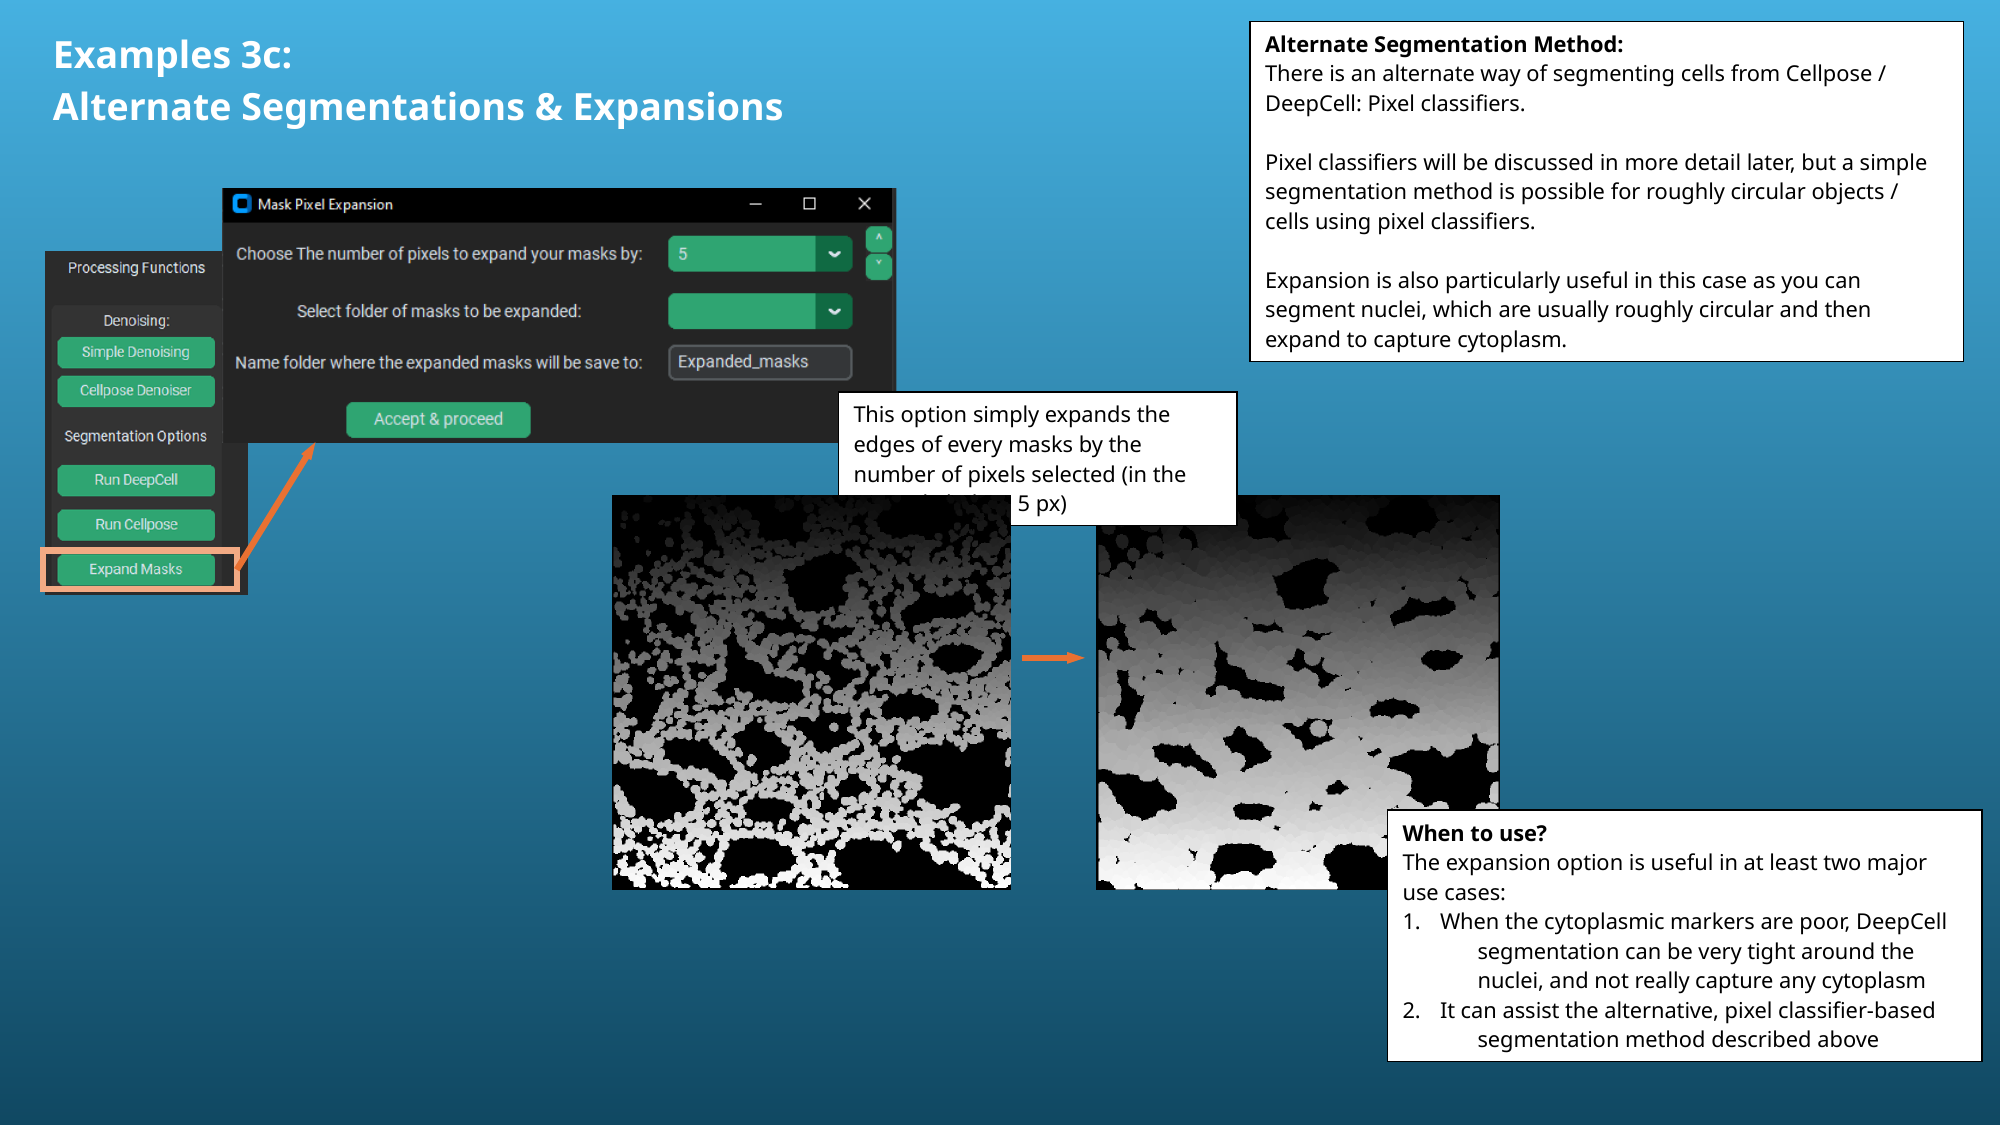

Examples 3c:
Alternate Segmentations & Expansions
Alternate Segmentation Method:
There is an alternate way of segmenting cells from Cellpose / DeepCell: Pixel classifiers.
Pixel classifiers will be discussed in more detail later, but a simple segmentation method is possible for roughly circular objects / cells using pixel classifiers.
Expansion is also particularly useful in this case as you can segment nuclei, which are usually roughly circular and then expand to capture cytoplasm.
This option simply expands the edges of every masks by the number of pixels selected (in the example below, 5 px)
When to use?
The expansion option is useful in at least two major use cases:
When the cytoplasmic markers are poor, DeepCell segmentation can be very tight around the nuclei, and not really capture any cytoplasm
It can assist the alternative, pixel classifier-based segmentation method described above